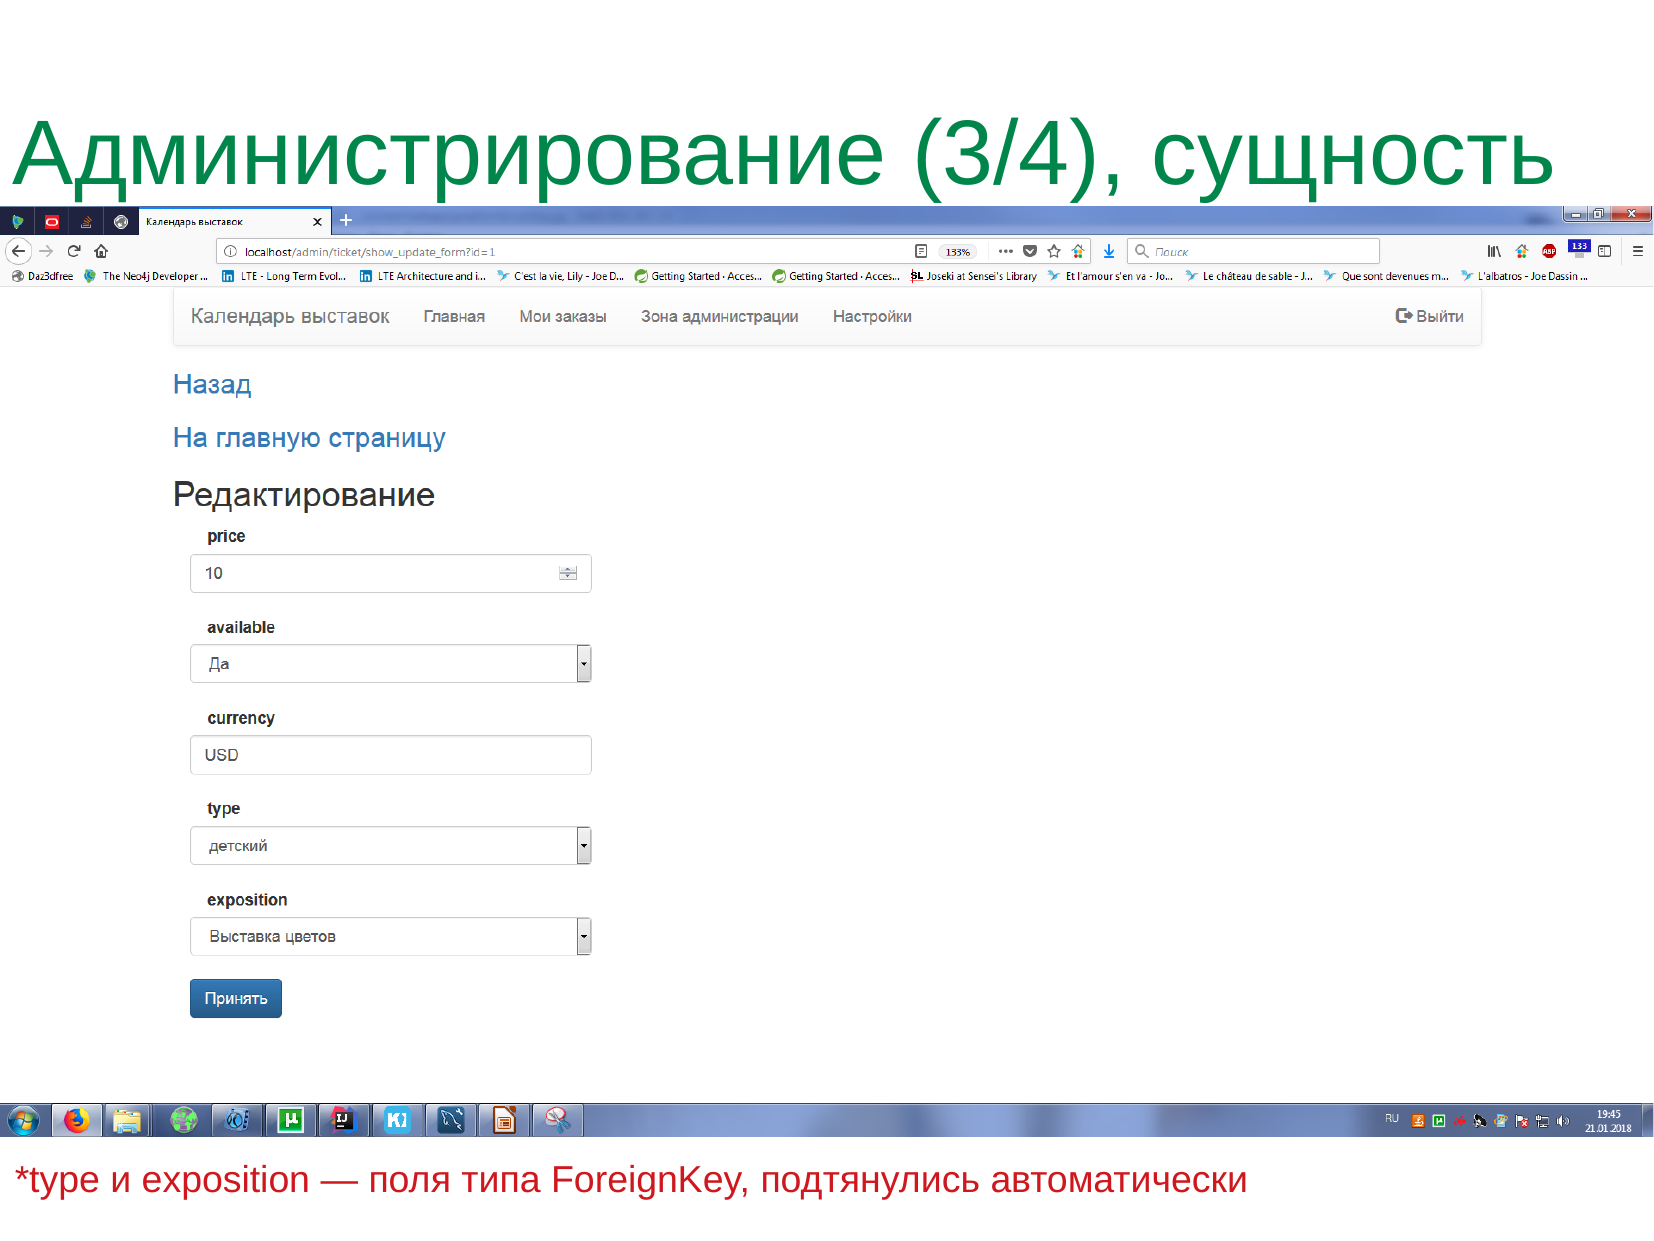

# Администрирование (3/4), сущность
*type и exposition — поля типа ForeignKey, подтянулись автоматически